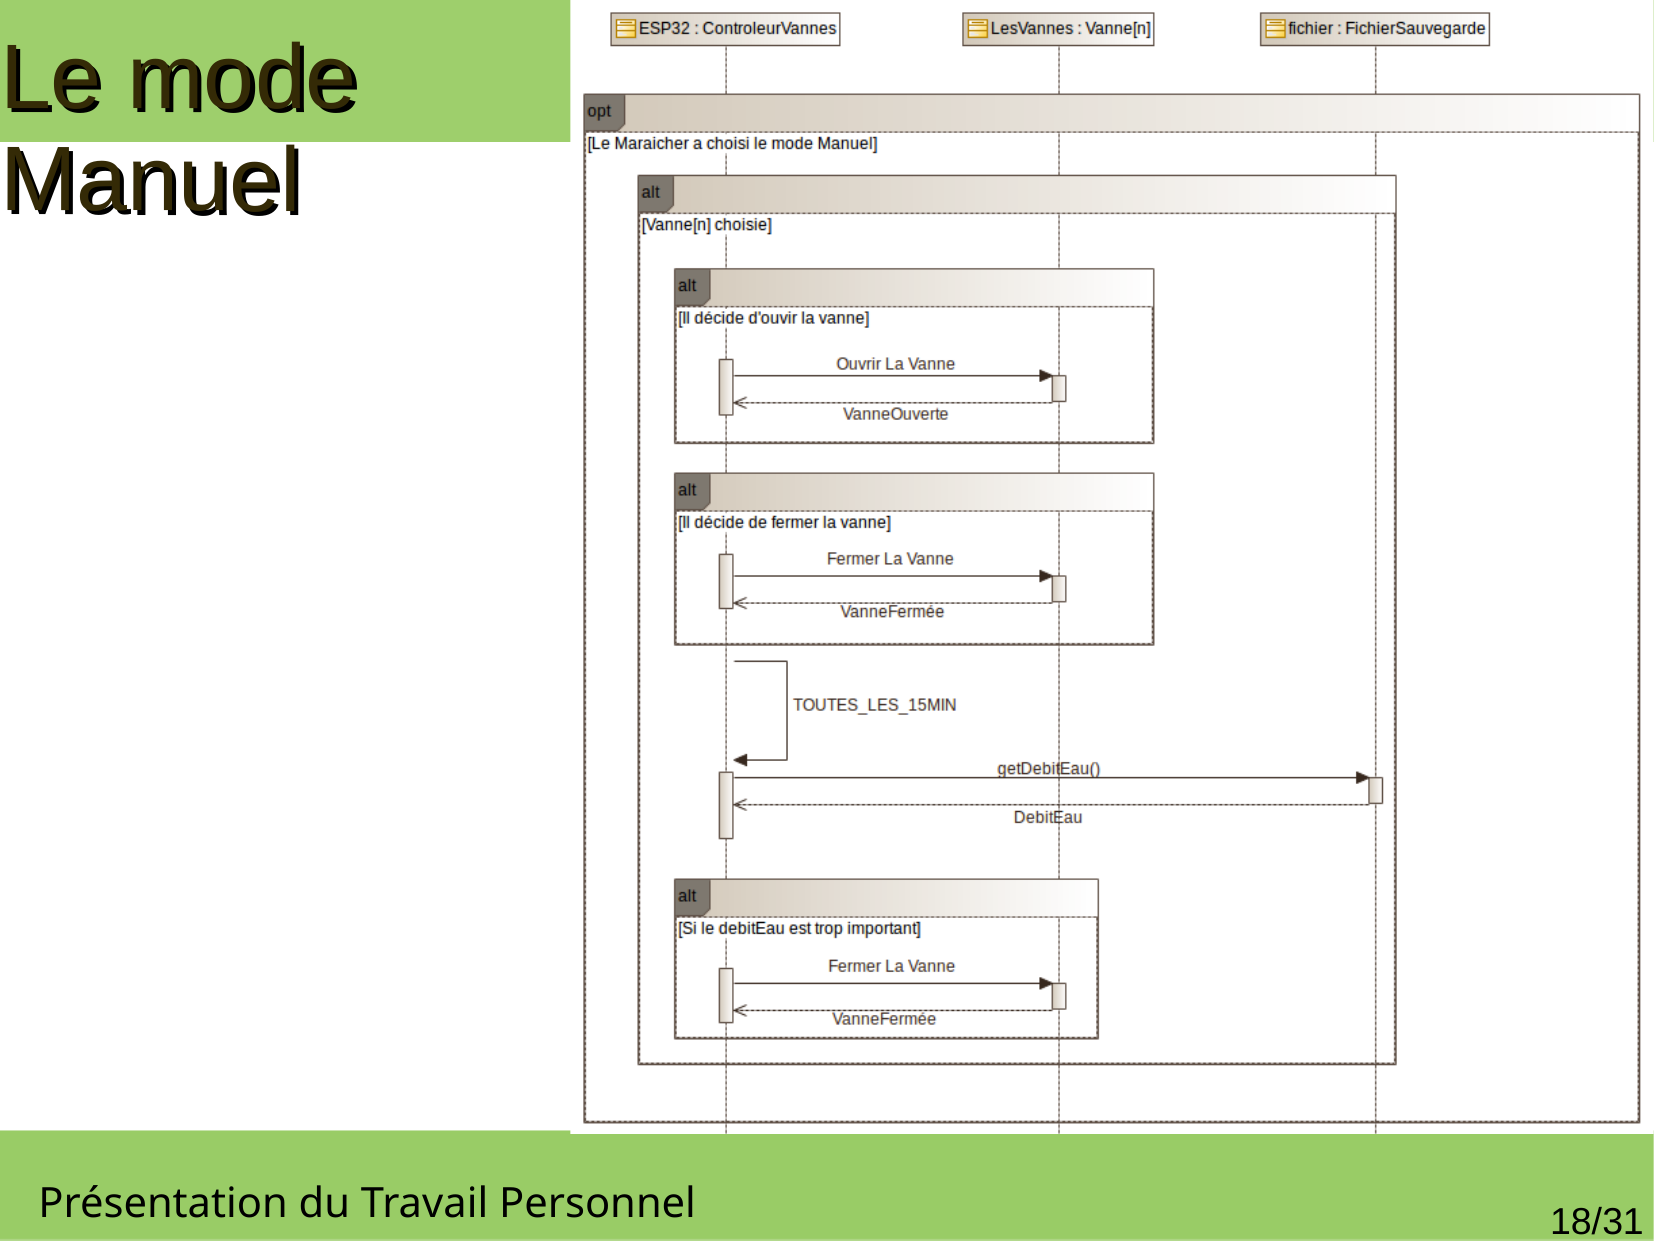

Le mode
Manuel
#
Présentation du Travail Personnel